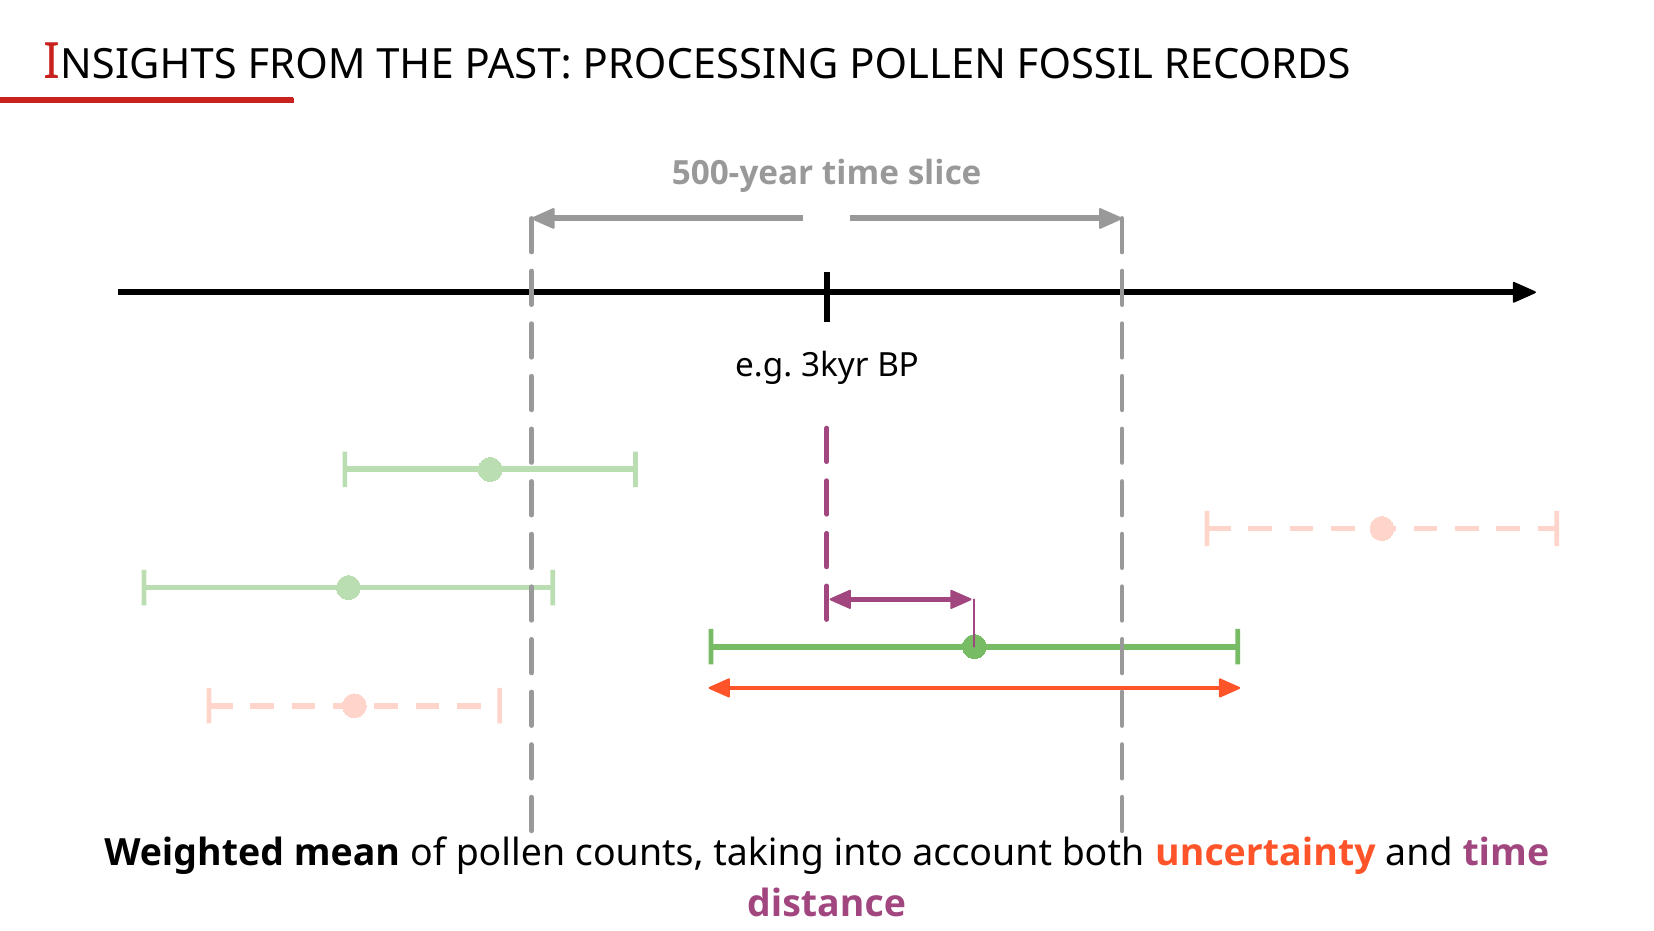

INSIGHTS FROM THE PAST: PROCESSING POLLEN FOSSIL RECORDS
500-year time slice
e.g. 3kyr BP
Weighted mean of pollen counts, taking into account both uncertainty and time distance